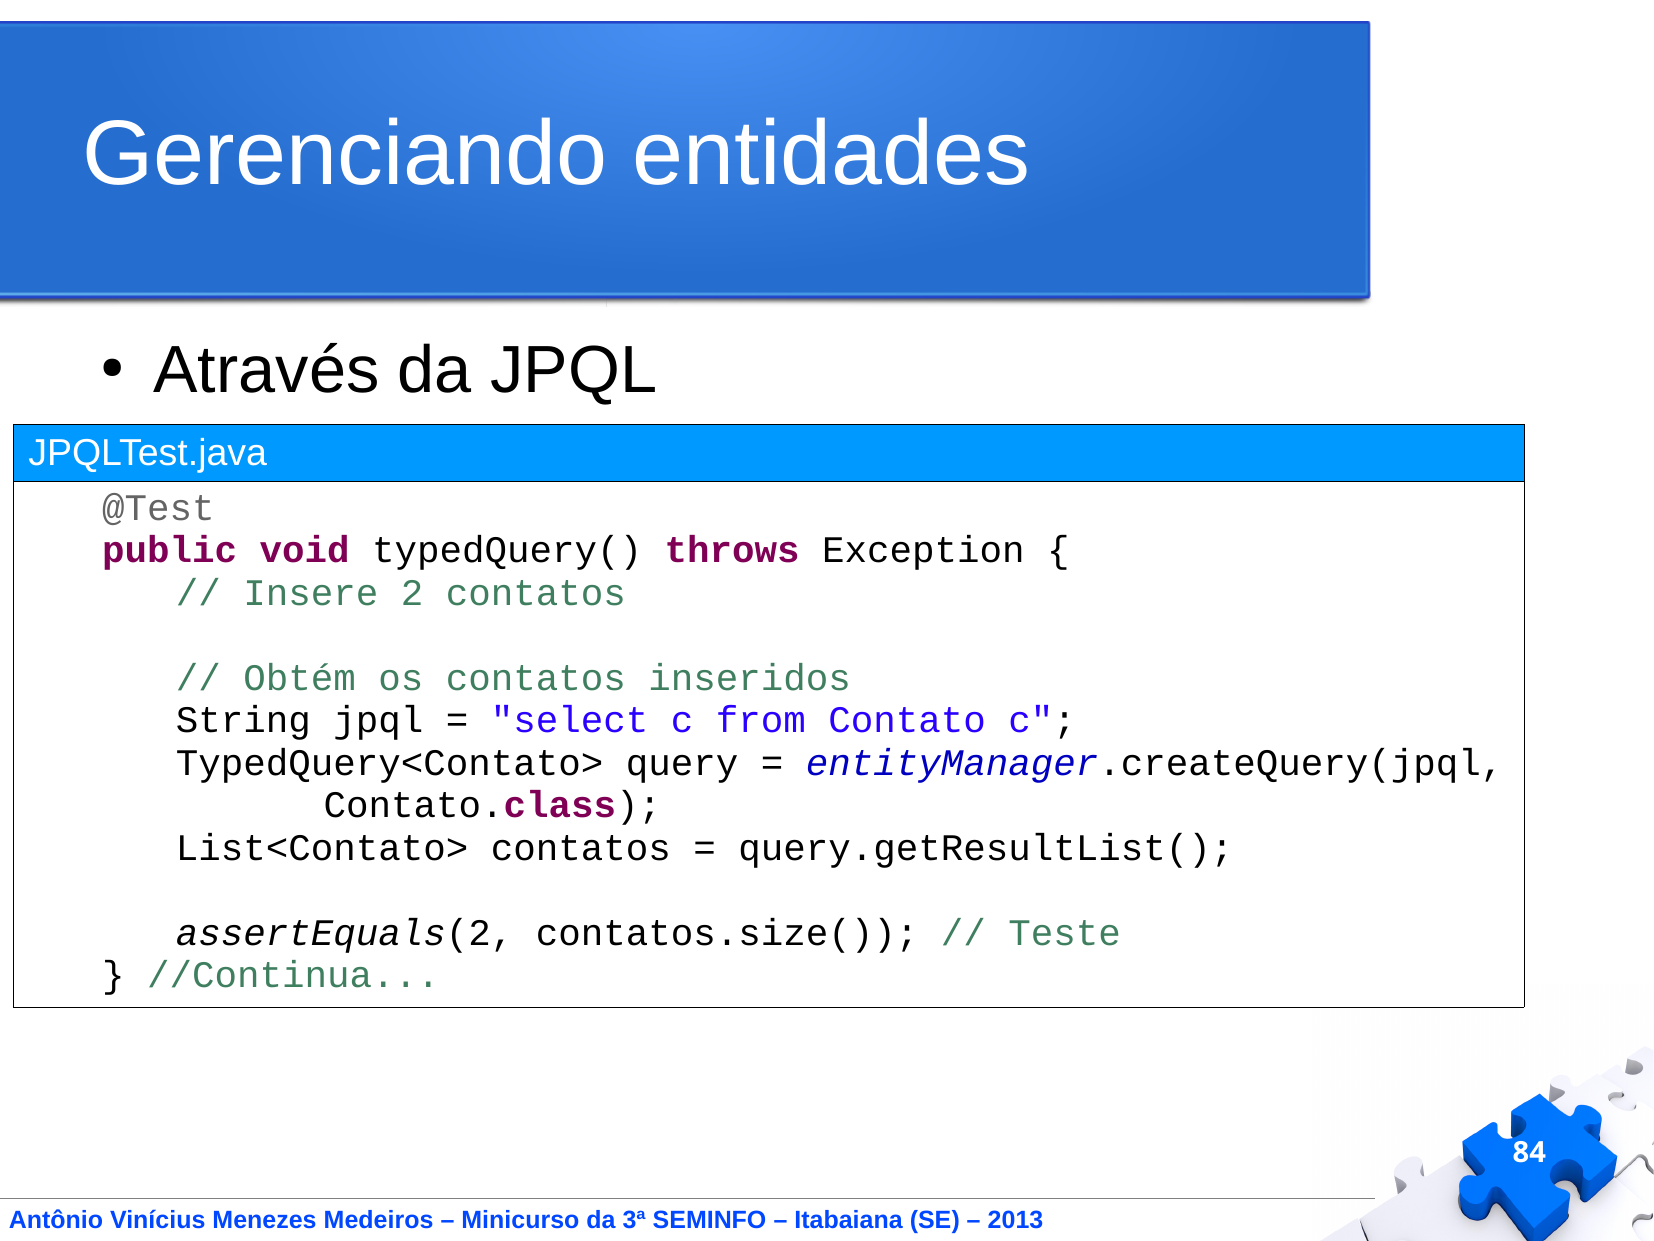

# Gerenciando entidades
Através da JPQL
| JPQLTest.java |
| --- |
| @Test public void typedQuery() throws Exception { // Insere 2 contatos // Obtém os contatos inseridos String jpql = "select c from Contato c"; TypedQuery<Contato> query = entityManager.createQuery(jpql, Contato.class); List<Contato> contatos = query.getResultList(); assertEquals(2, contatos.size()); // Teste } //Continua... |
84